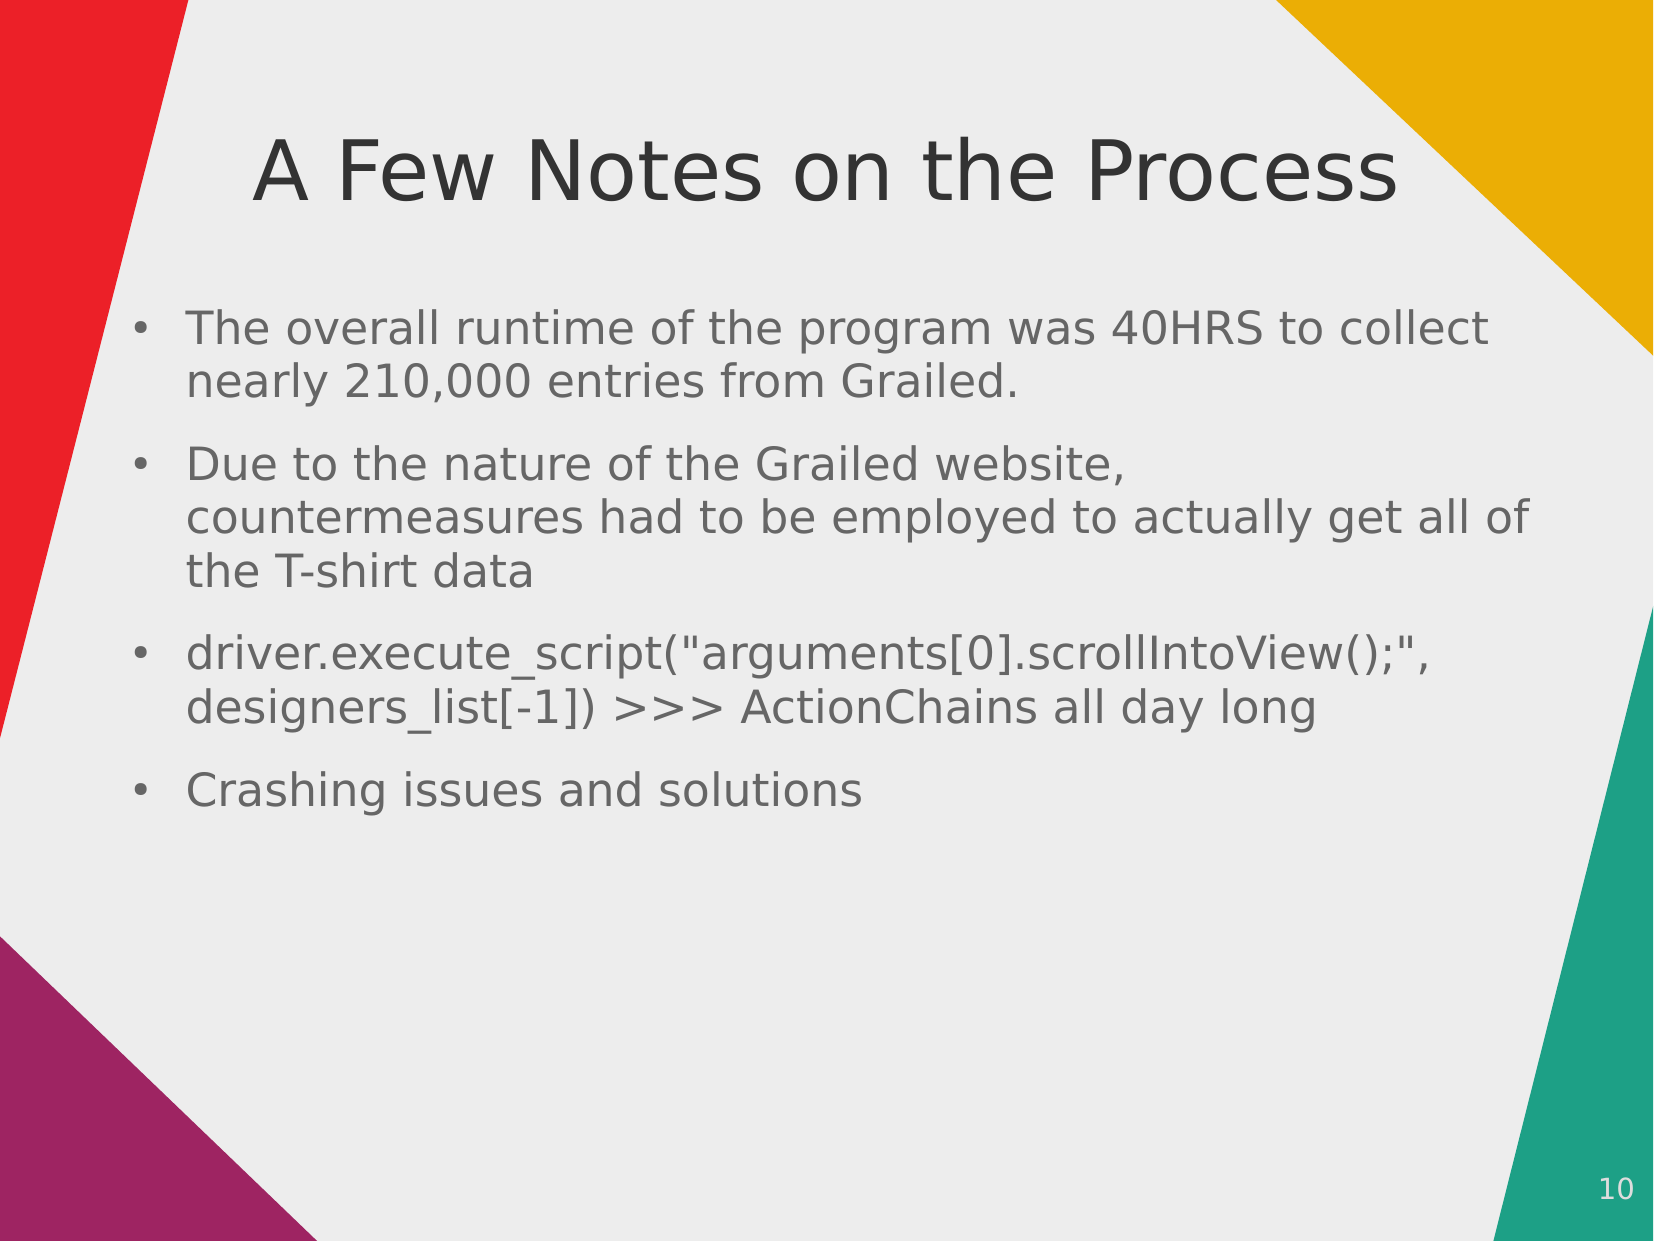

# A Few Notes on the Process
The overall runtime of the program was 40HRS to collect nearly 210,000 entries from Grailed.
Due to the nature of the Grailed website, countermeasures had to be employed to actually get all of the T-shirt data
driver.execute_script("arguments[0].scrollIntoView();", designers_list[-1]) >>> ActionChains all day long
Crashing issues and solutions
10